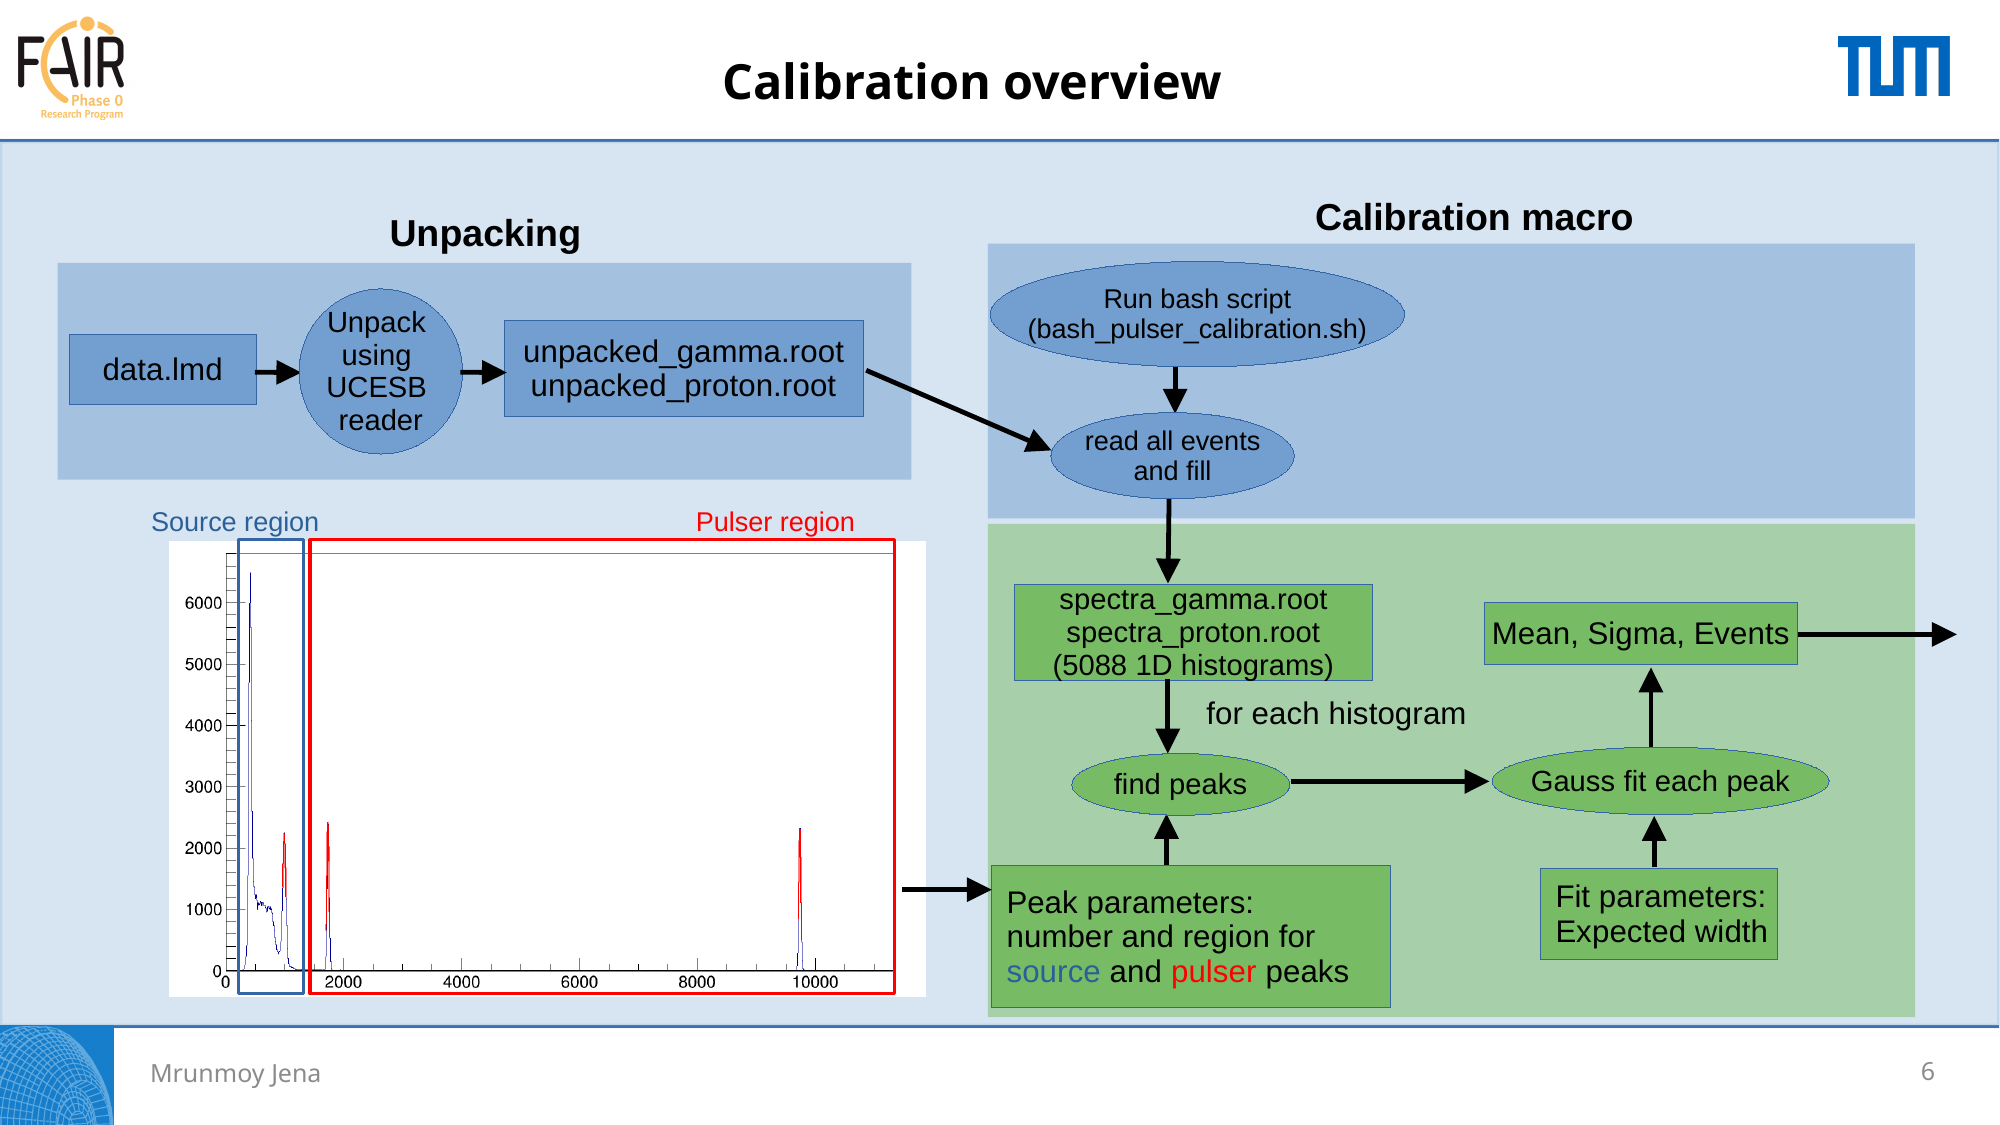

# Calibration overview
Calibration macro
Unpacking
Run bash script
(bash_pulser_calibration.sh)
Unpack
using
UCESB
reader
unpacked_gamma.root
unpacked_proton.root
data.lmd
read all events
and fill
Pulser region
Source region
spectra_gamma.root
spectra_proton.root
(5088 1D histograms)
Mean, Sigma, Events
for each histogram
Gauss fit each peak
find peaks
Peak parameters:
number and region for
source and pulser peaks
Fit parameters:
Expected width
6